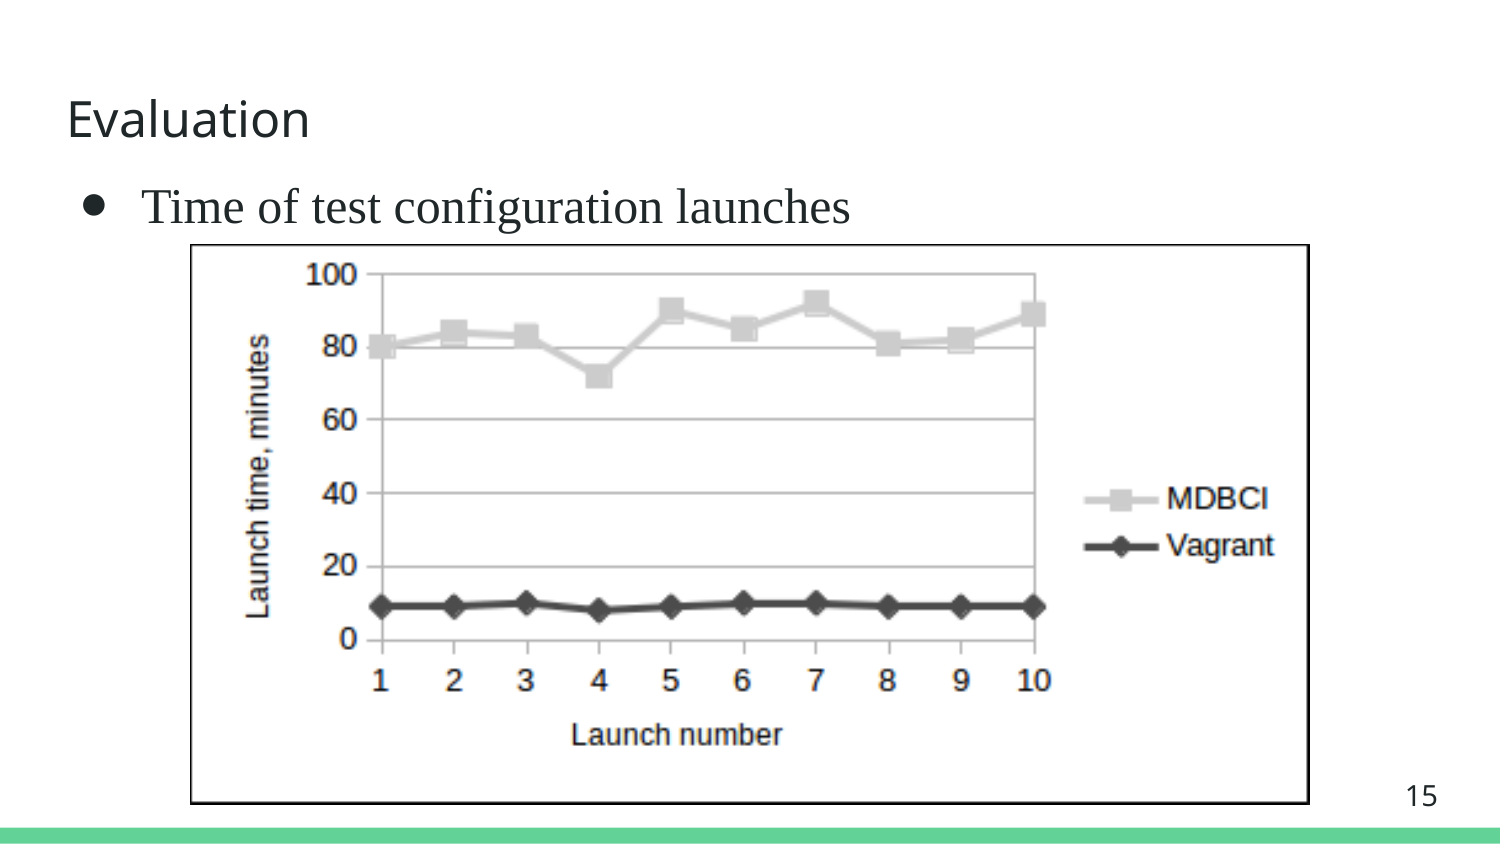

# Evaluation
Time of test configuration launches